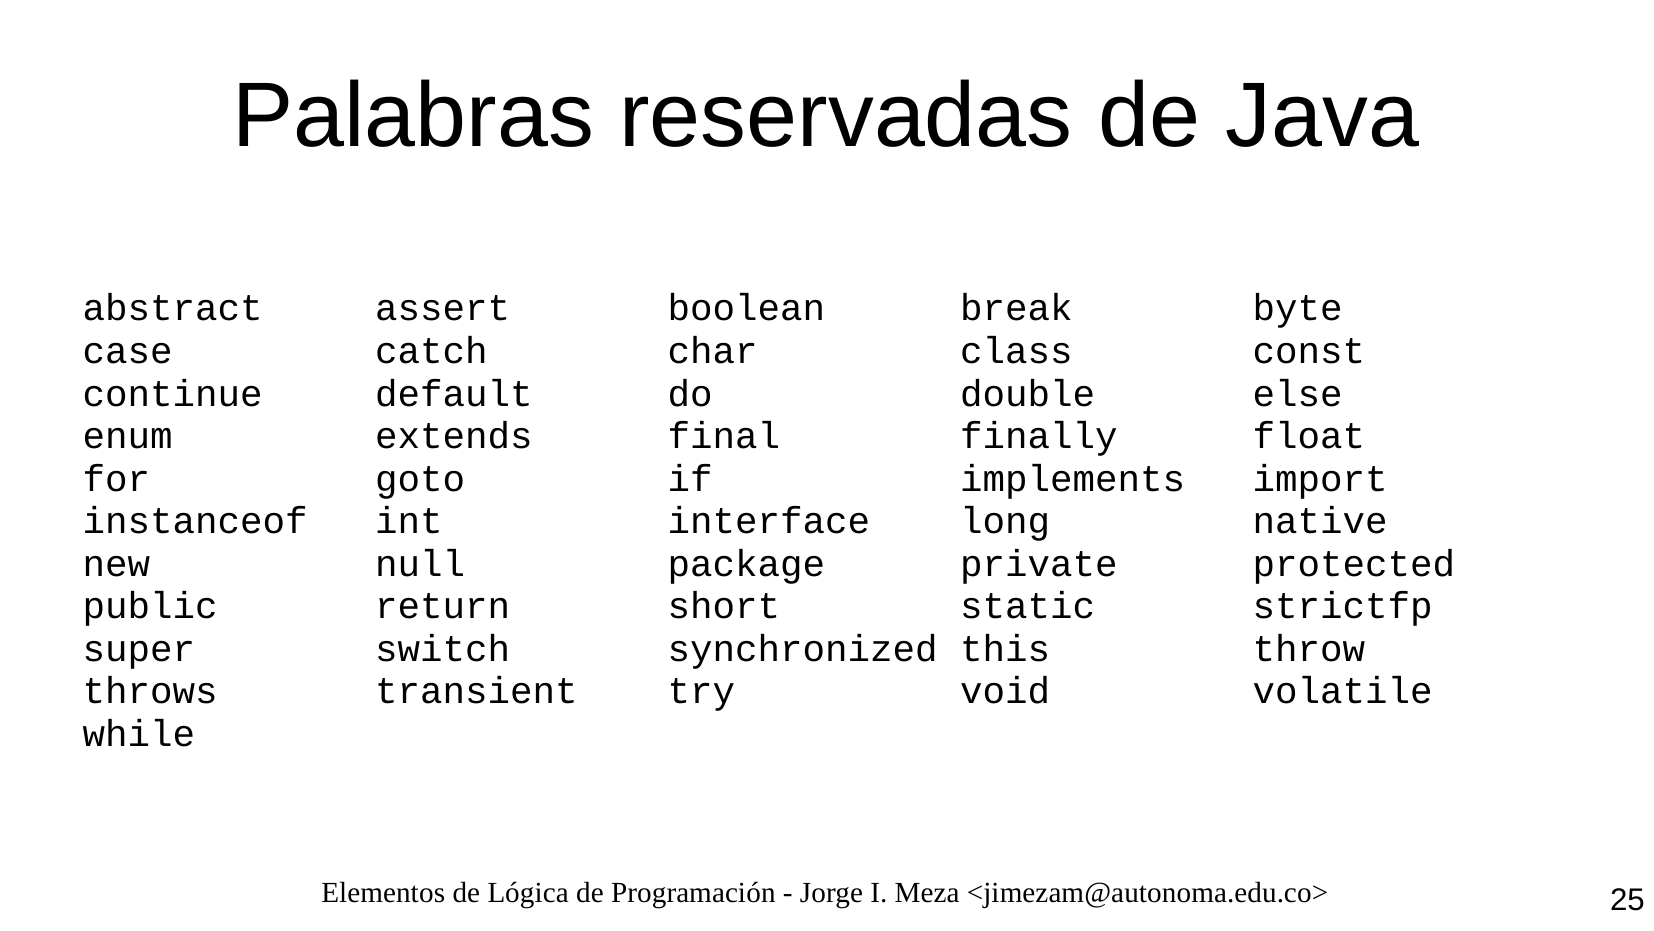

# Palabras reservadas de Java
abstract assert boolean break byte
case catch char class const
continue default do double else
enum extends final finally float
for goto if implements import
instanceof int interface long native
new null package private protected
public return short static strictfp
super switch synchronized this throw
throws transient try void volatile
while
Elementos de Lógica de Programación - Jorge I. Meza <jimezam@autonoma.edu.co>